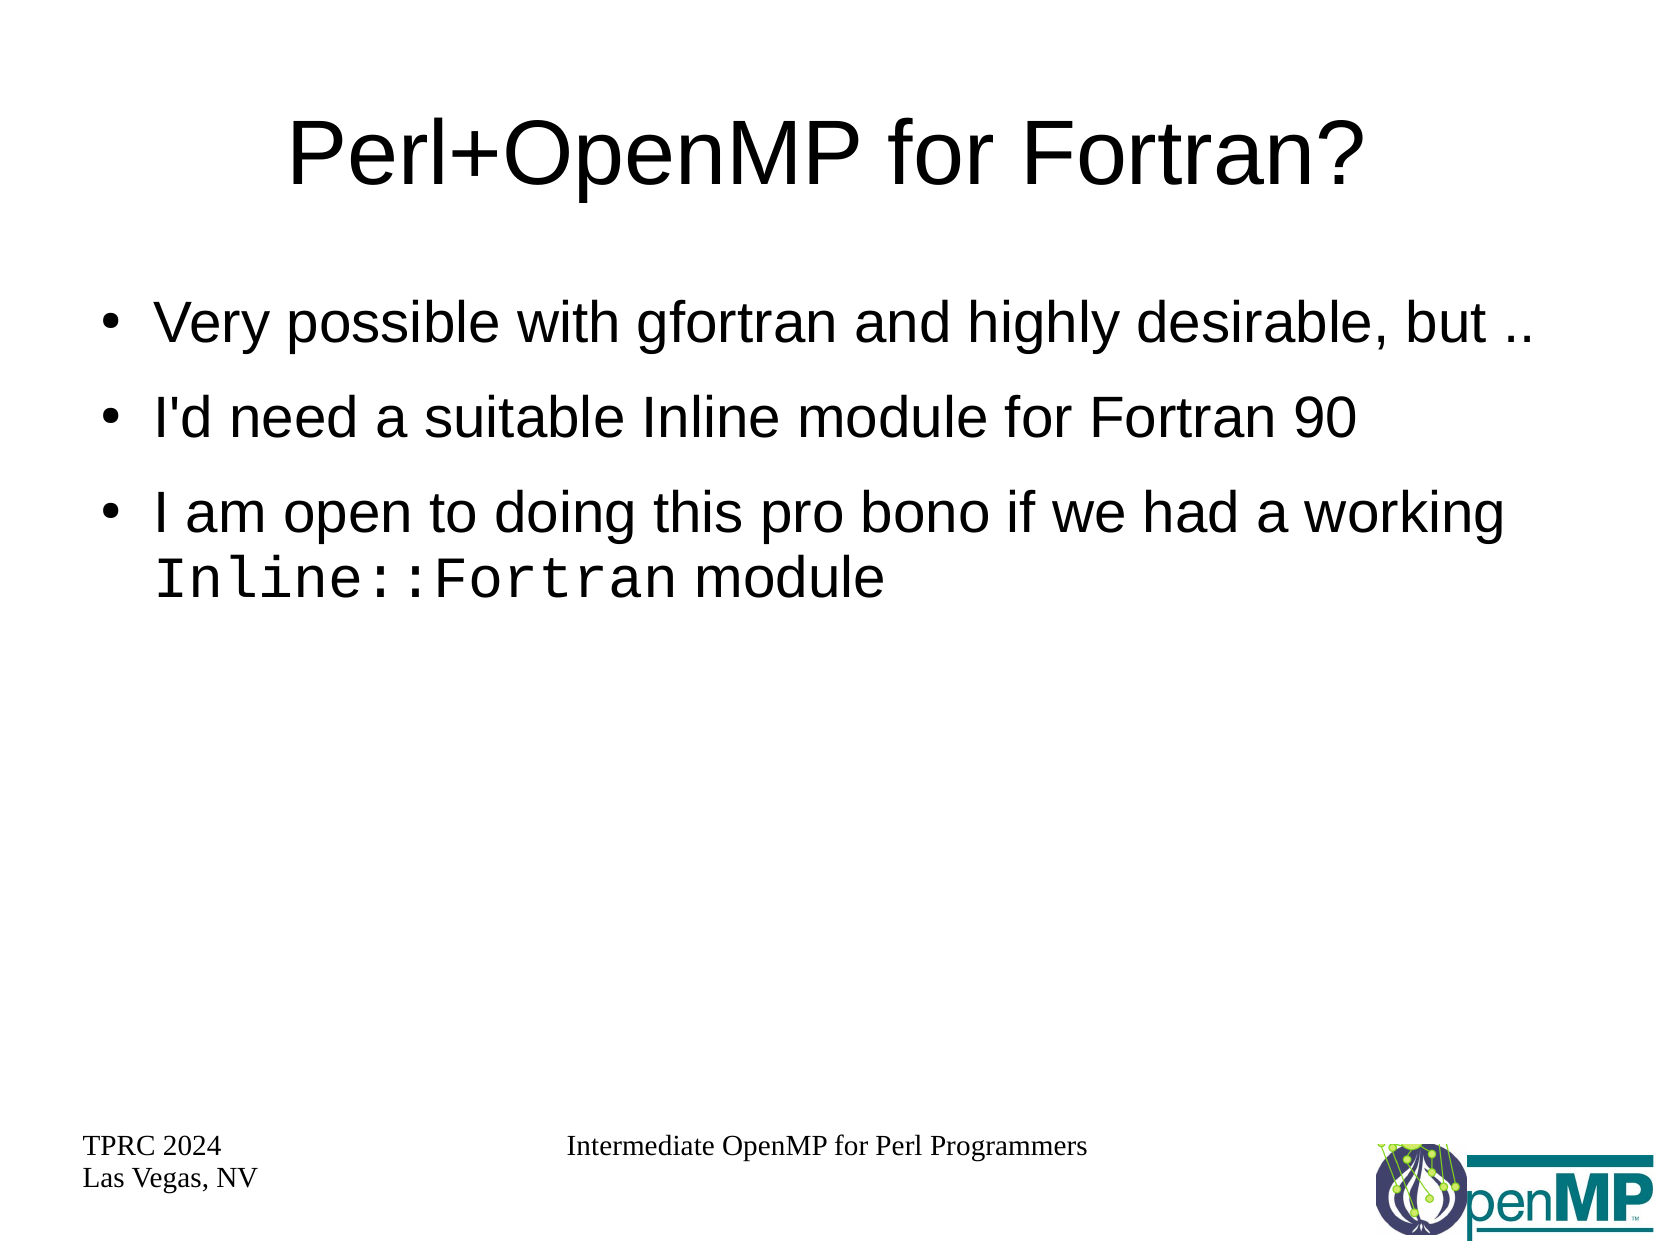

# Perl+OpenMP for Fortran?
Very possible with gfortran and highly desirable, but ..
I'd need a suitable Inline module for Fortran 90
I am open to doing this pro bono if we had a working Inline::Fortran module